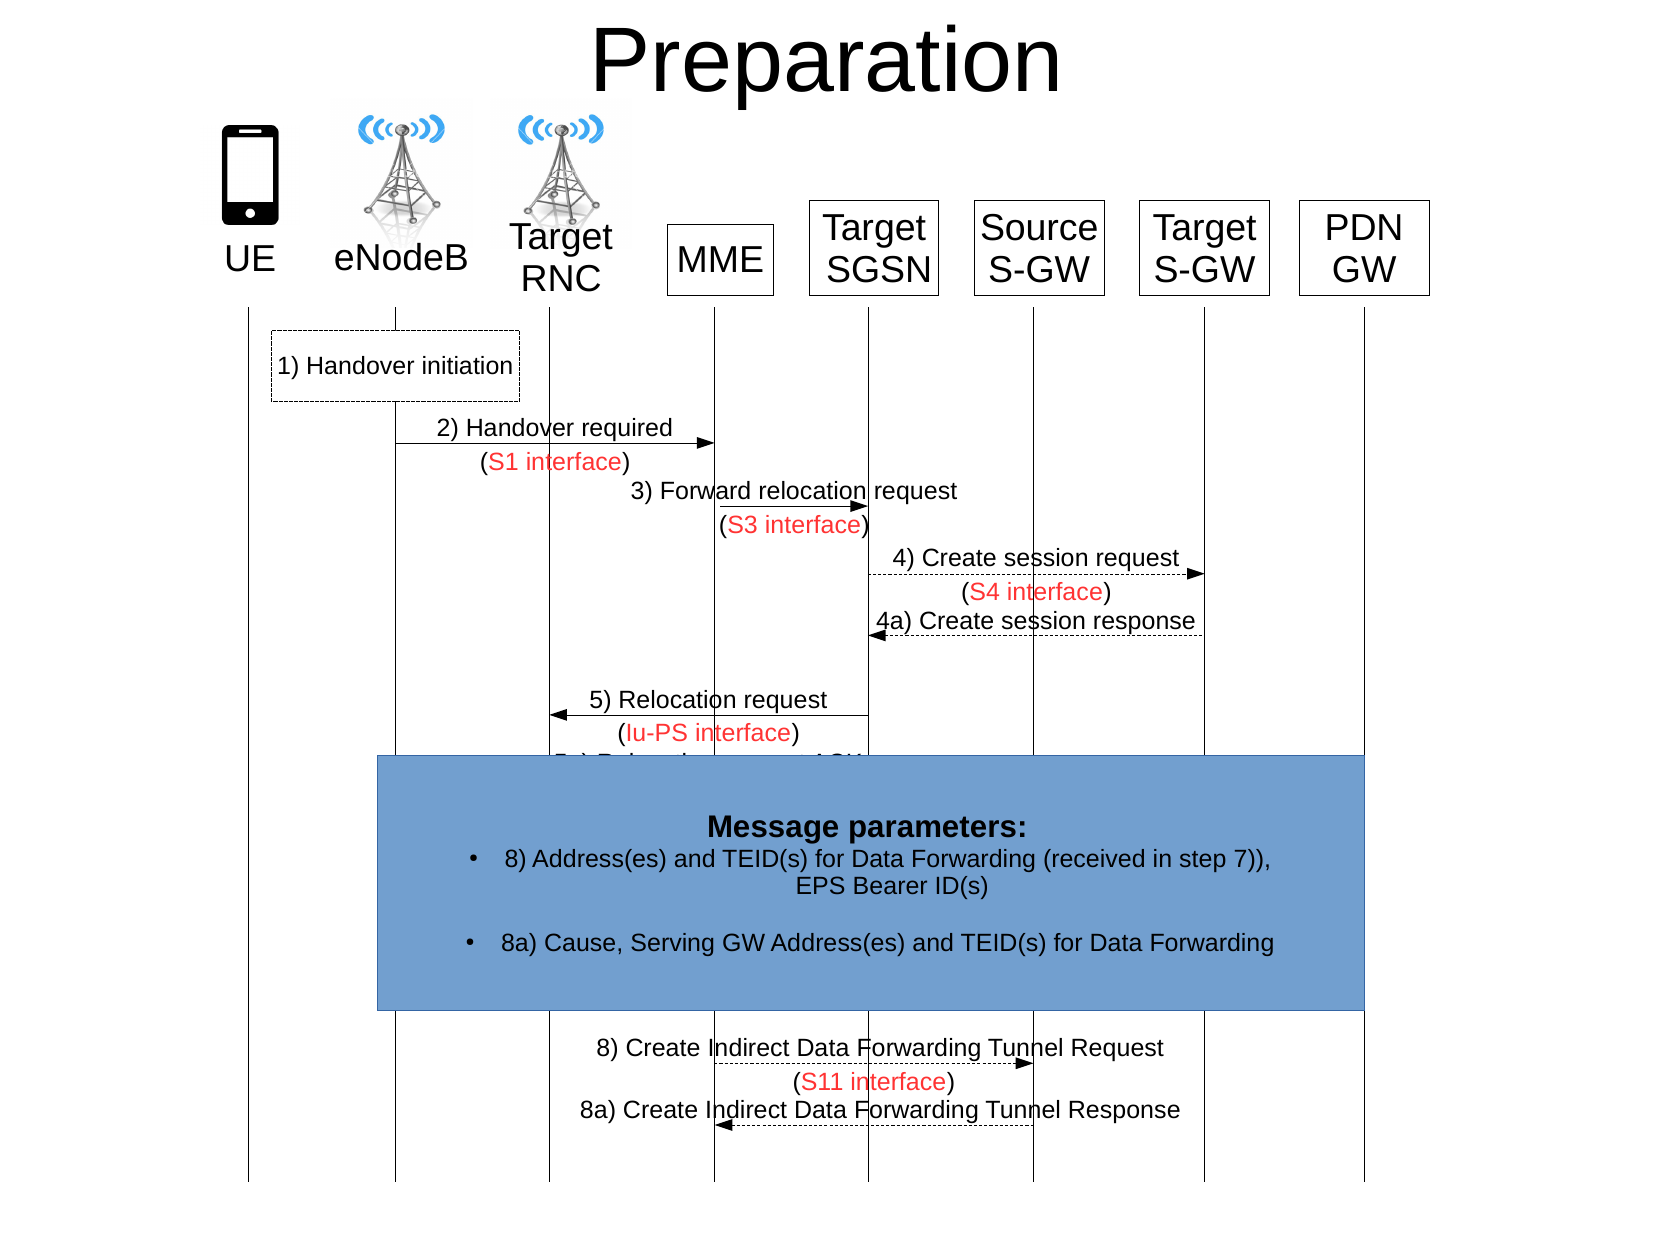

# Preparation
eNodeB
Target
RNC
UE
Target
 SGSN
Source
S-GW
Target
S-GW
PDN
GW
MME
1) Handover initiation
2) Handover required
(S1 interface)
3) Forward relocation request
(S3 interface)
4) Create session request
(S4 interface)
4a) Create session response
5) Relocation request
(Iu-PS interface)
Message parameters:
8) Address(es) and TEID(s) for Data Forwarding (received in step 7)),
 EPS Bearer ID(s)
8a) Cause, Serving GW Address(es) and TEID(s) for Data Forwarding
5a) Relocation request ACK
 6) Create Indirect Data Forwarding Tunnel session request
(S4 interface)
 6a) Create Indirect Data Forwarding Tunnel session response
7) Forward relocation response
(S3 interface)
 8) Create Indirect Data Forwarding Tunnel Request
(S11 interface)
 8a) Create Indirect Data Forwarding Tunnel Response